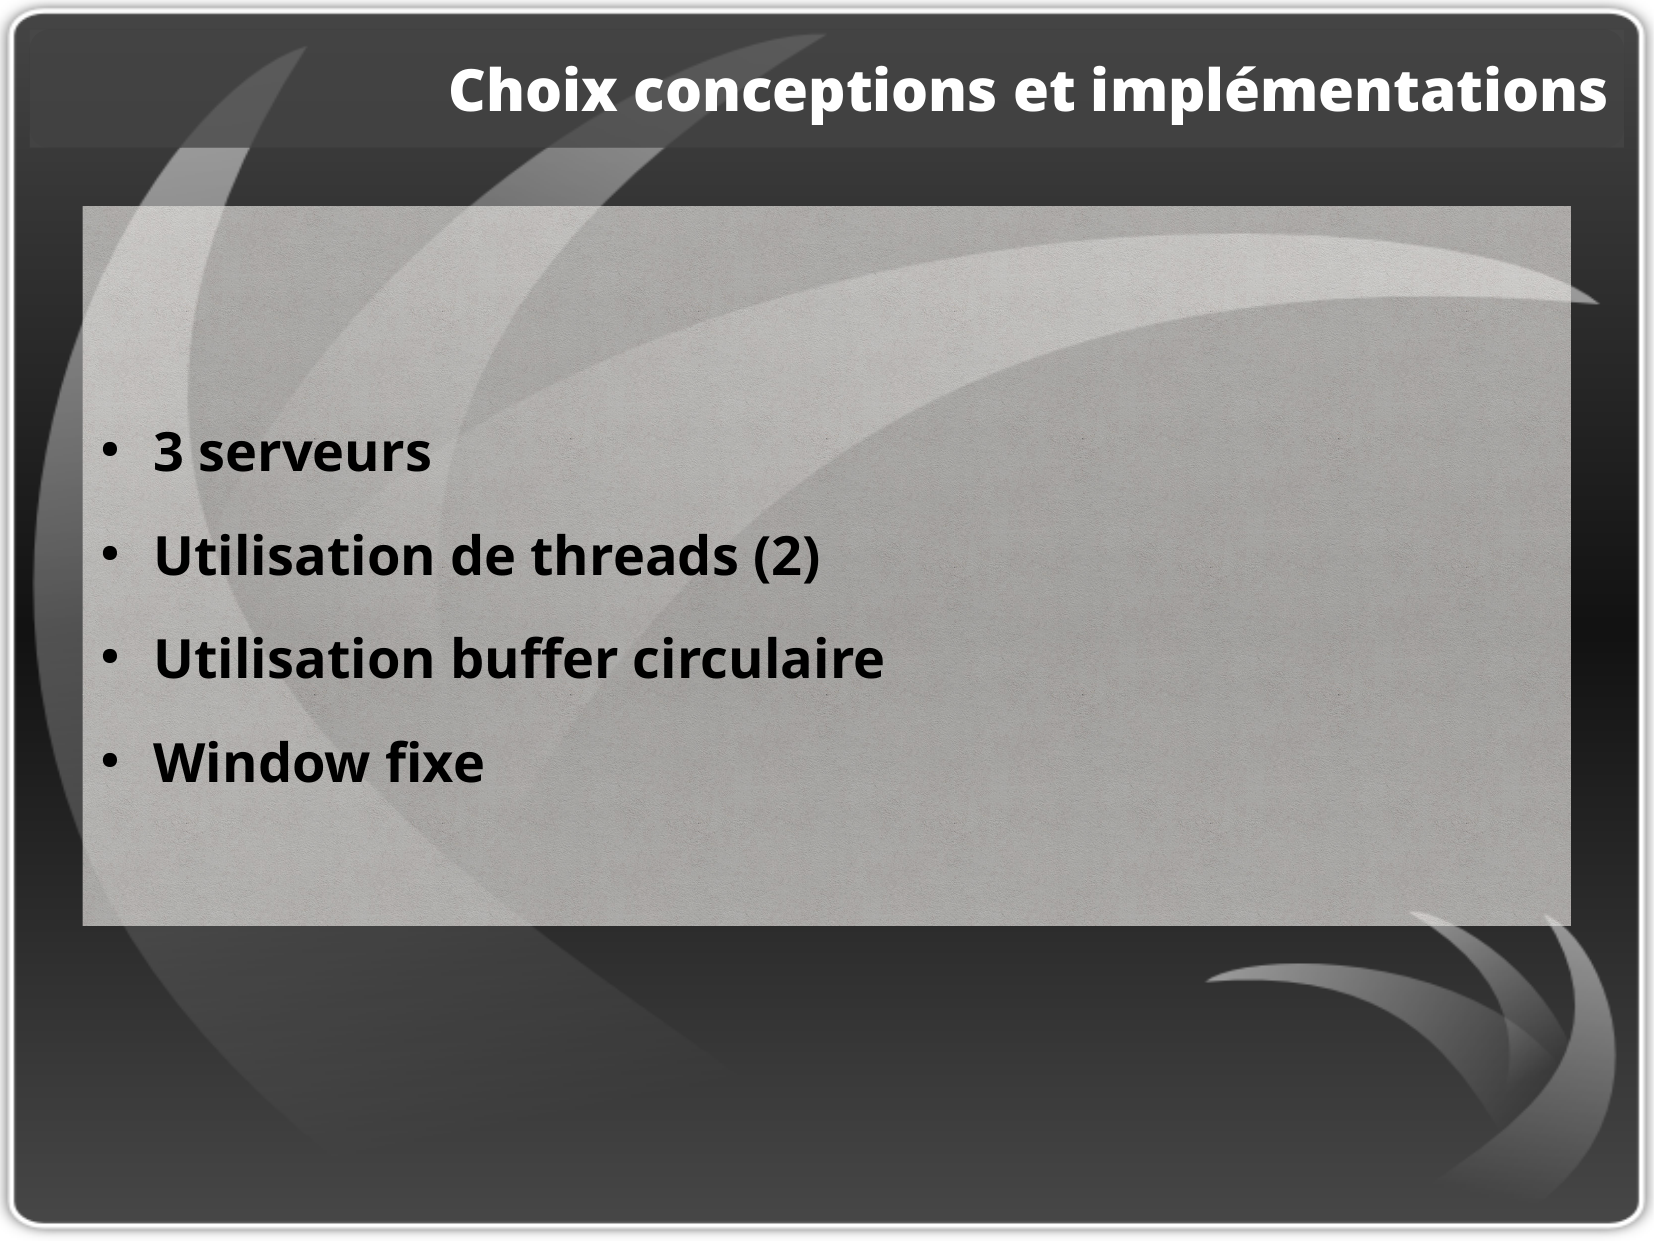

# Choix conceptions et implémentations
3 serveurs
Utilisation de threads (2)
Utilisation buffer circulaire
Window fixe